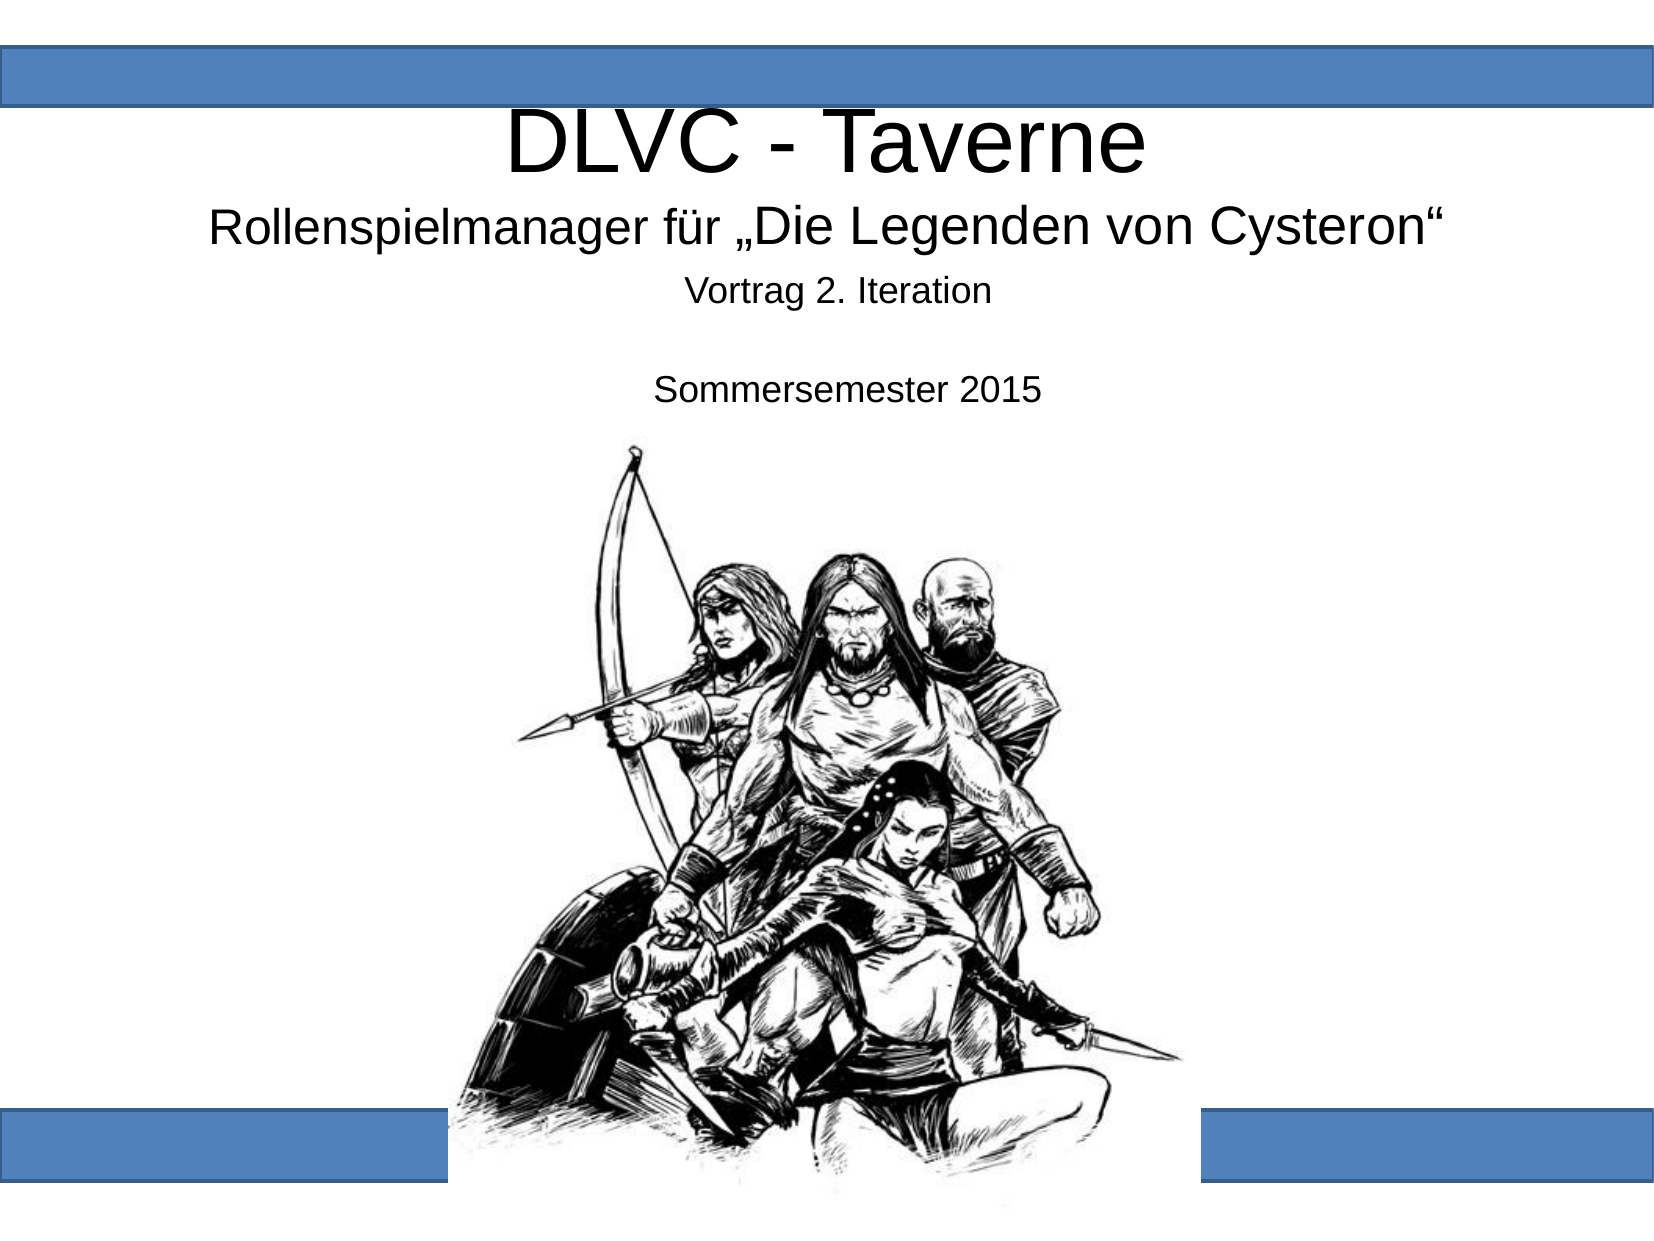

# DLVC - Taverne Rollenspielmanager für „Die Legenden von Cysteron“
Vortrag 2. Iteration
 Sommersemester 2015